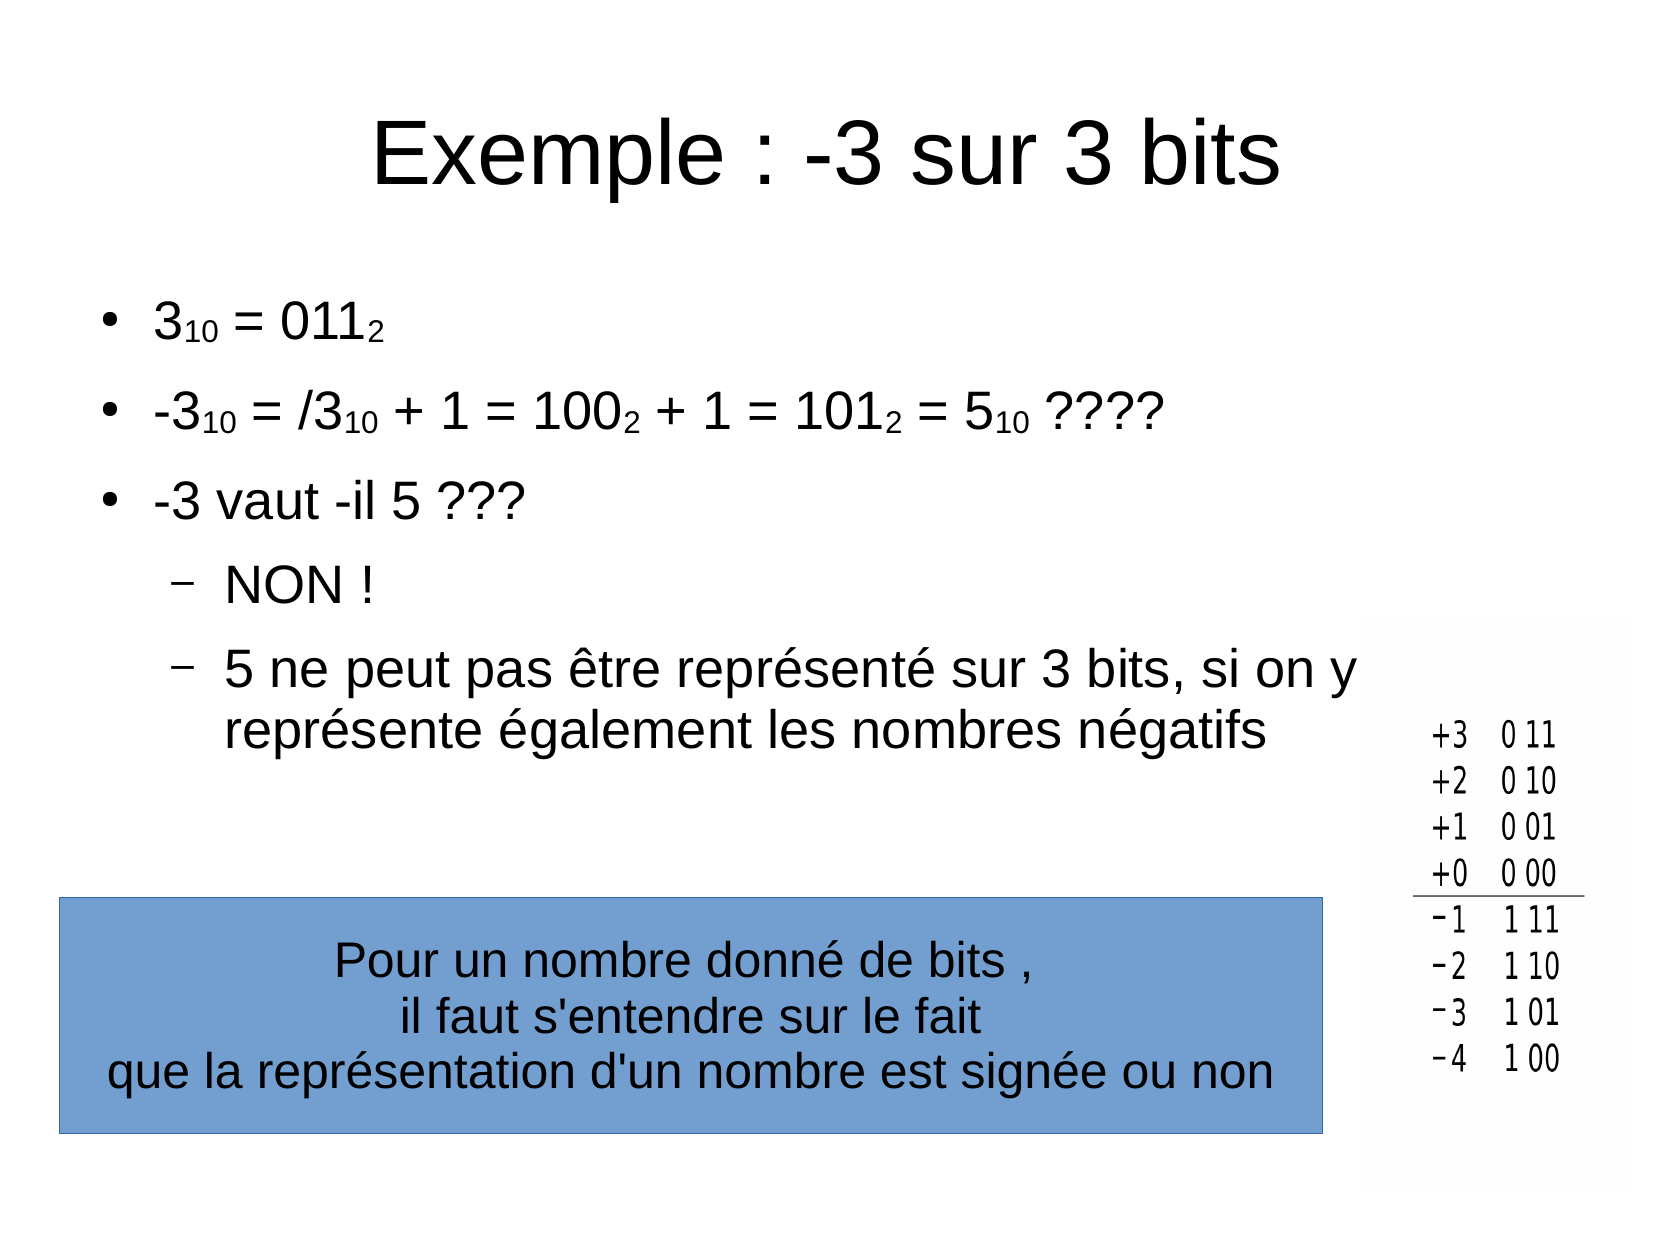

# Exemple : -3 sur 3 bits
310 = 0112
-310 = /310 + 1 = 1002 + 1 = 1012 = 510 ????
-3 vaut -il 5 ???
NON !
5 ne peut pas être représenté sur 3 bits, si on y représente également les nombres négatifs
Pour un nombre donné de bits ,
il faut s'entendre sur le fait
que la représentation d'un nombre est signée ou non